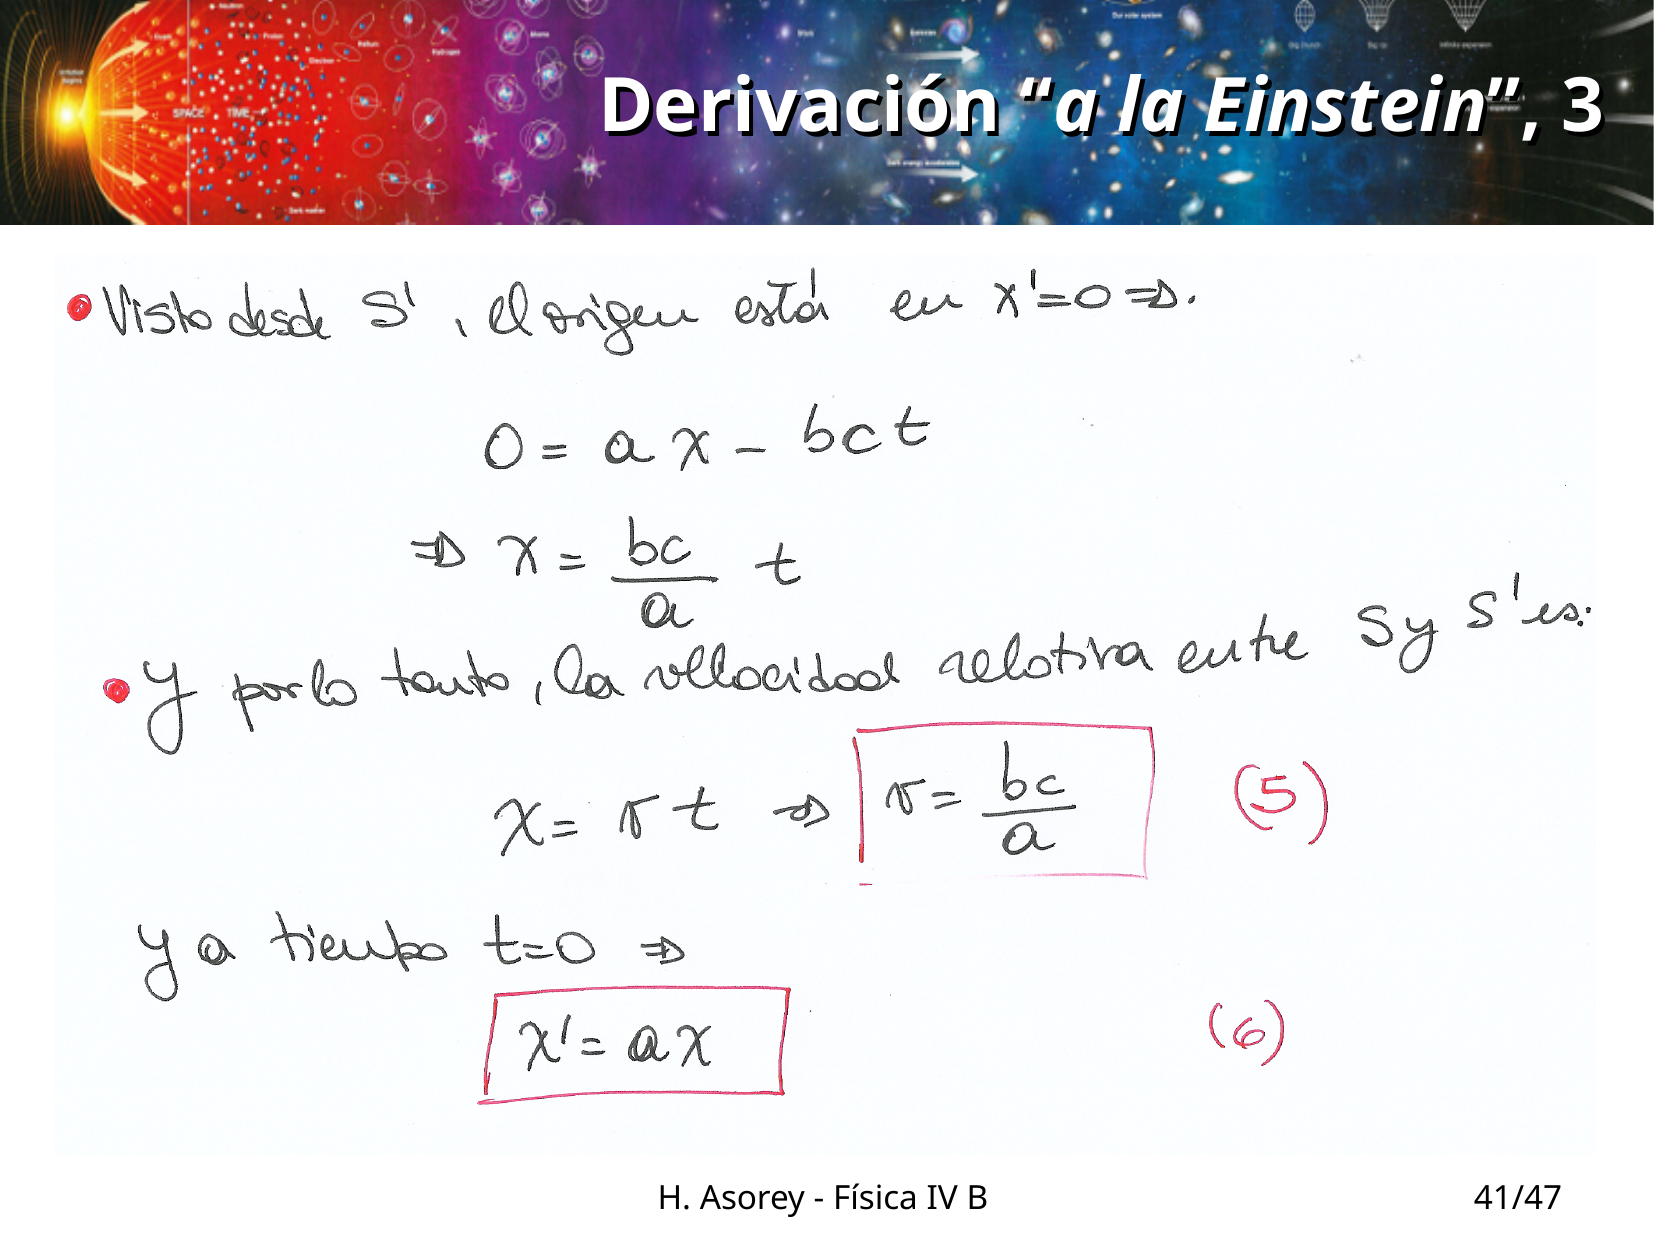

# Derivación “a la Einstein”, 3
H. Asorey - Física IV B
41